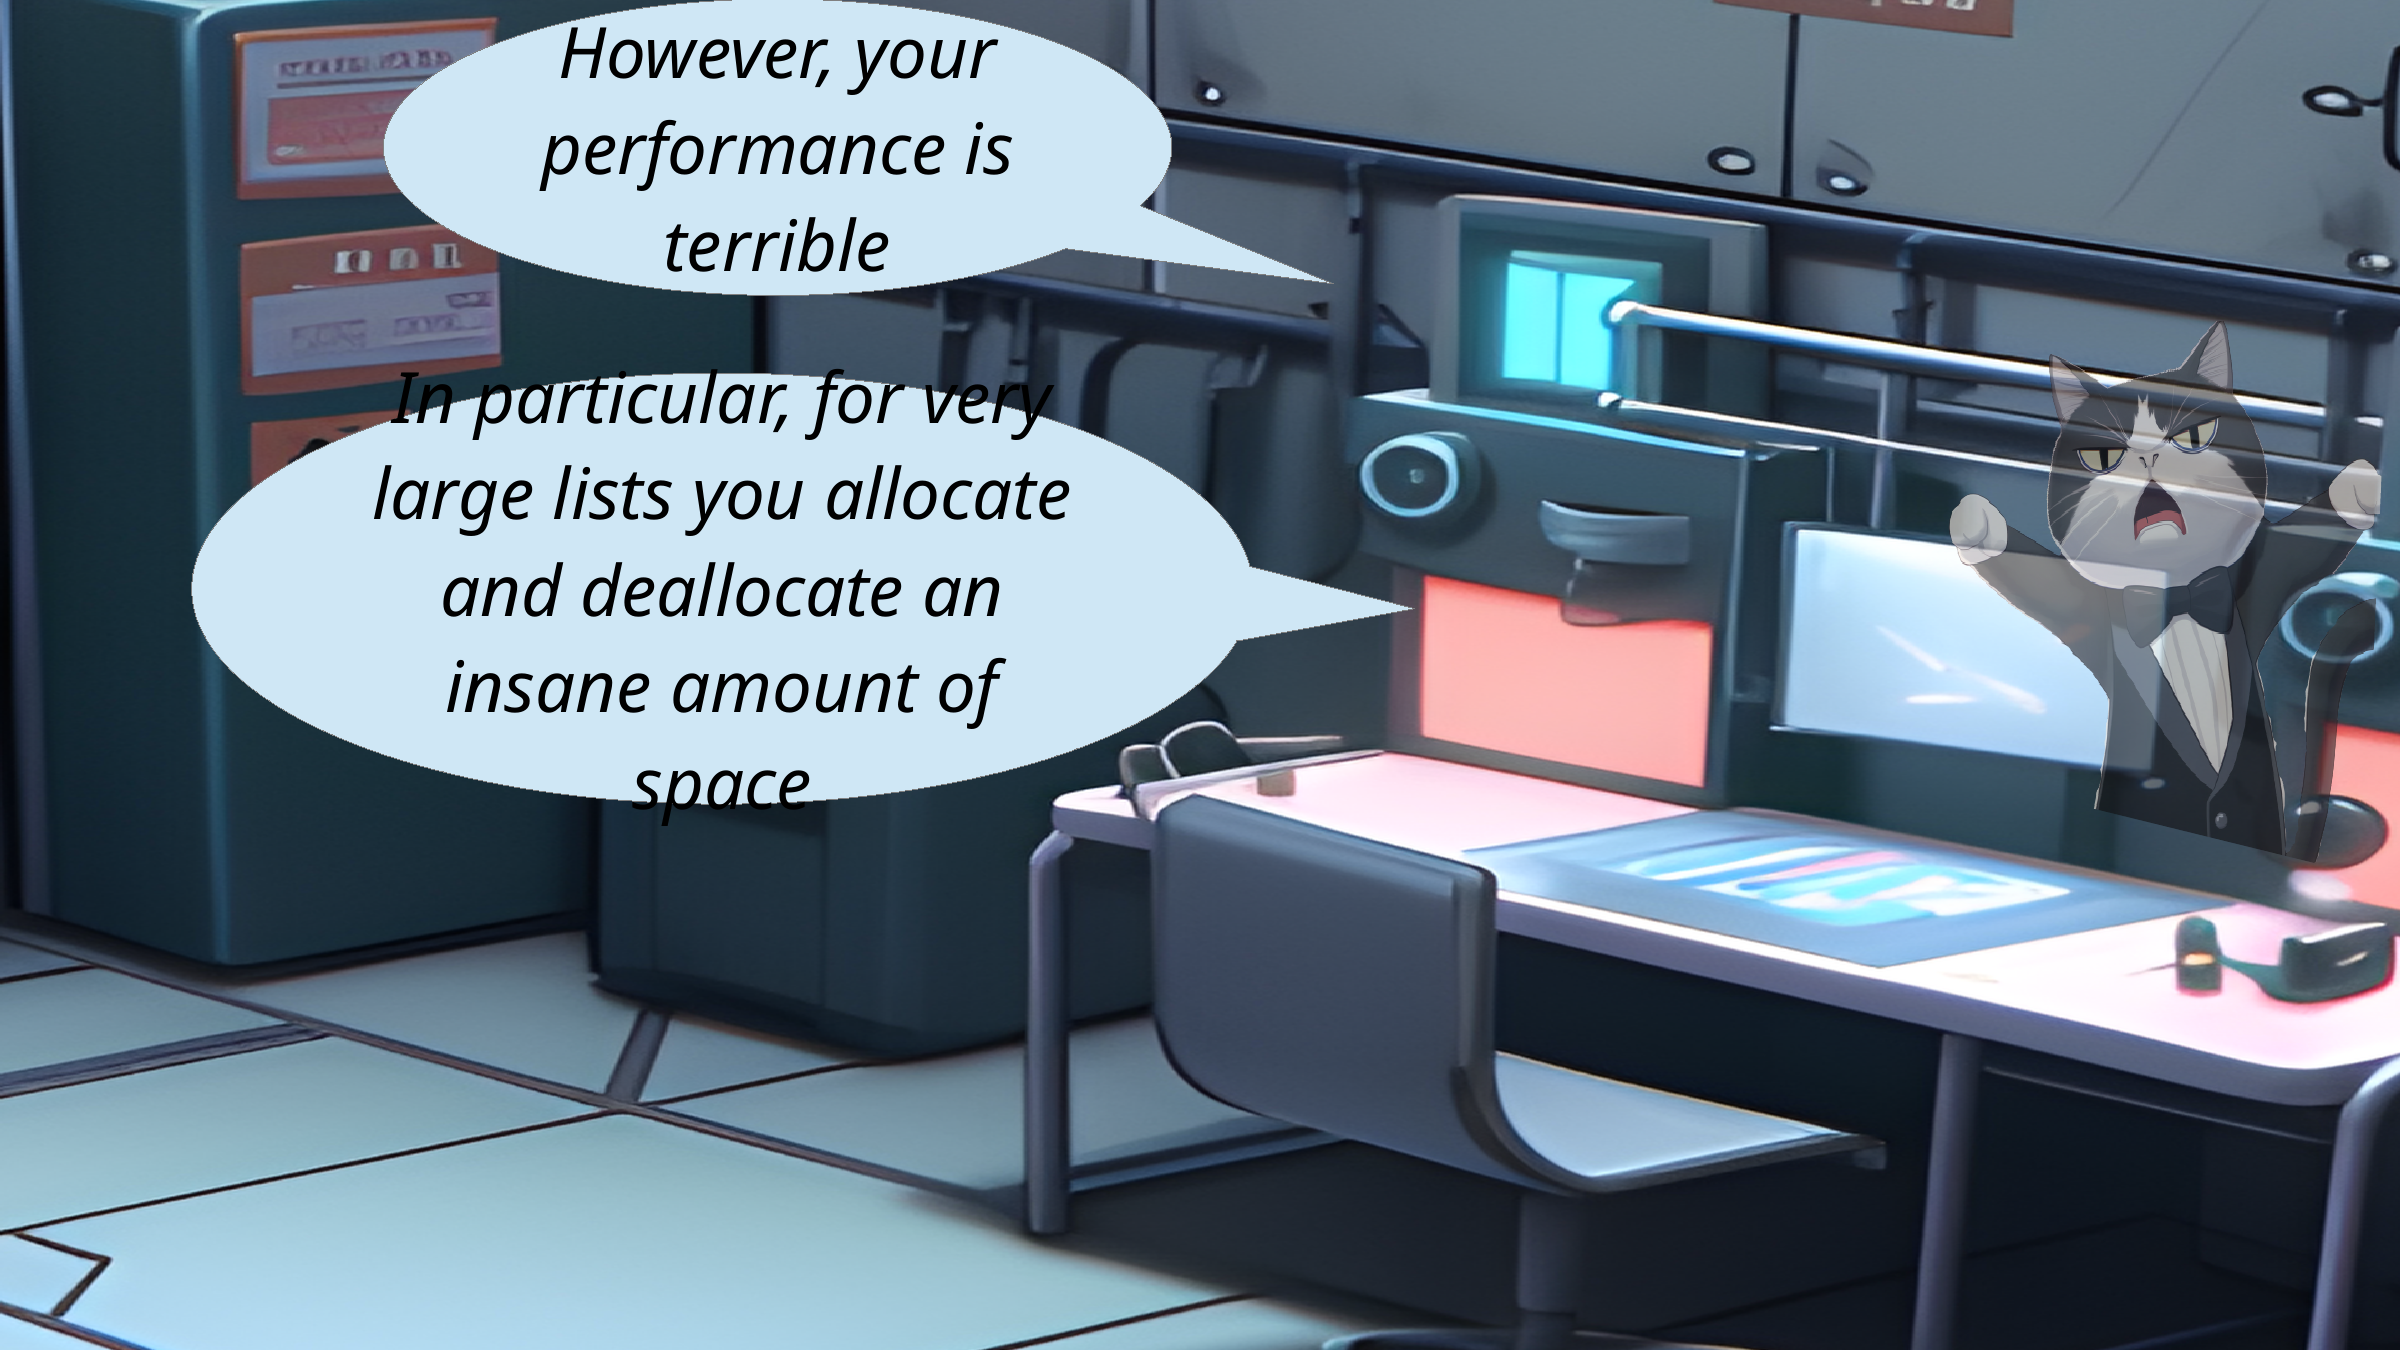

However, your performance is terrible
In particular, for very large lists you allocate and deallocate an insane amount of space